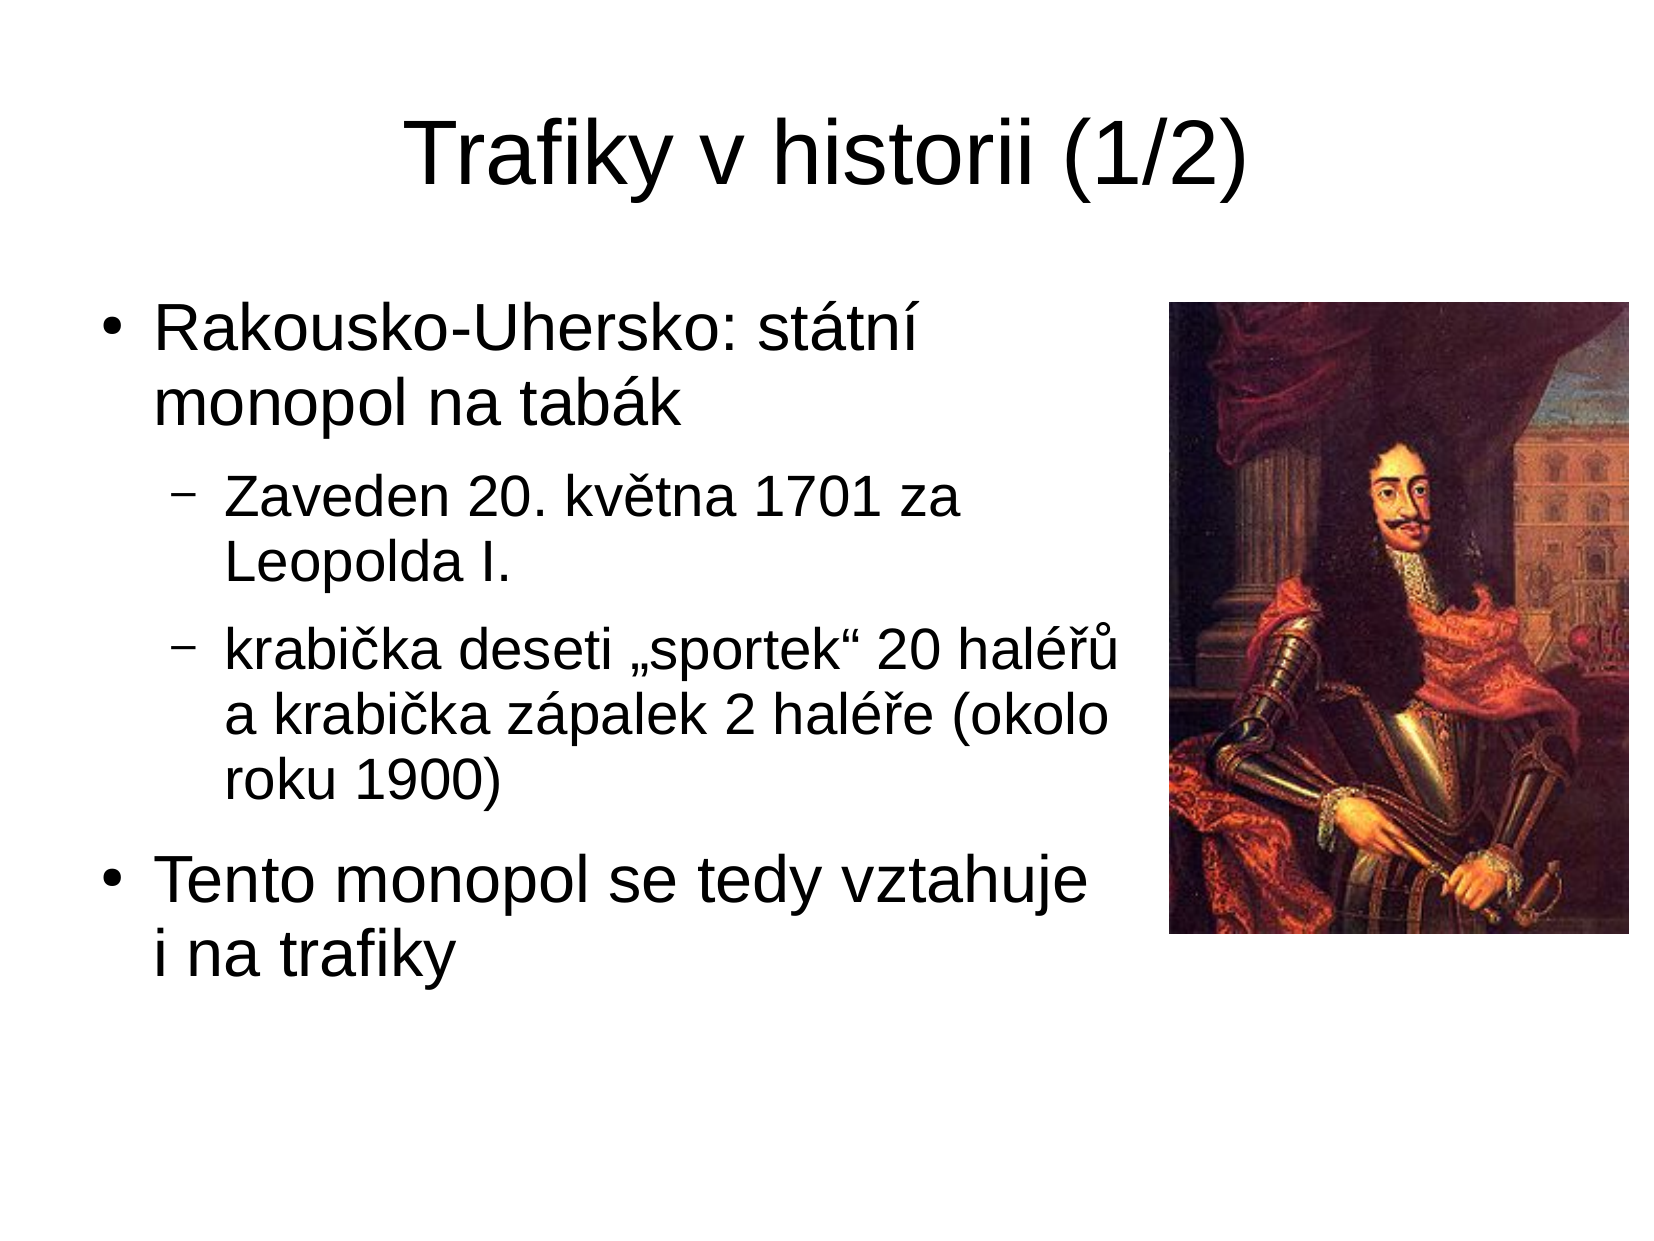

# Trafiky v historii (1/2)
Rakousko-Uhersko: státní monopol na tabák
Zaveden 20. května 1701 za Leopolda I.
krabička deseti „sportek“ 20 haléřů a krabička zápalek 2 haléře (okolo roku 1900)
Tento monopol se tedy vztahuje i na trafiky